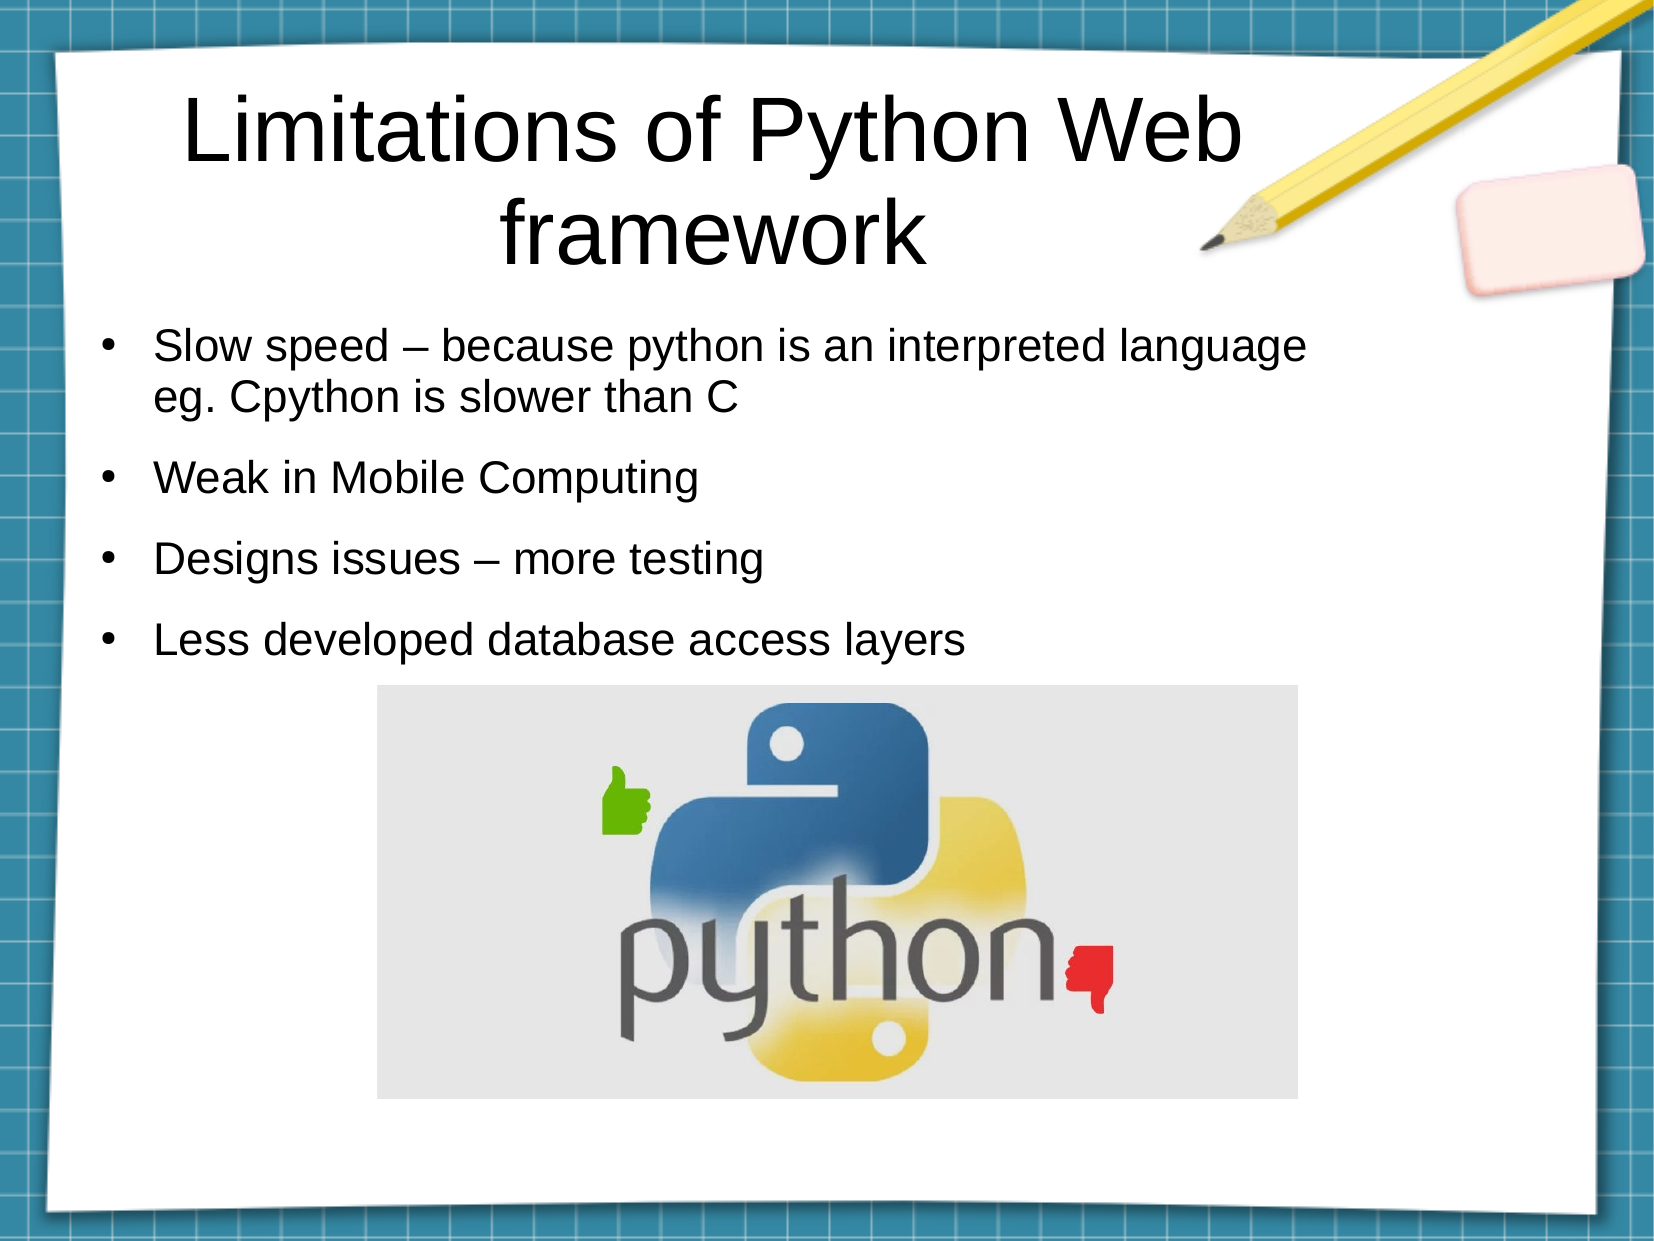

# Limitations of Python Web framework
Slow speed – because python is an interpreted language
eg. Cpython is slower than C
Weak in Mobile Computing
Designs issues – more testing
Less developed database access layers